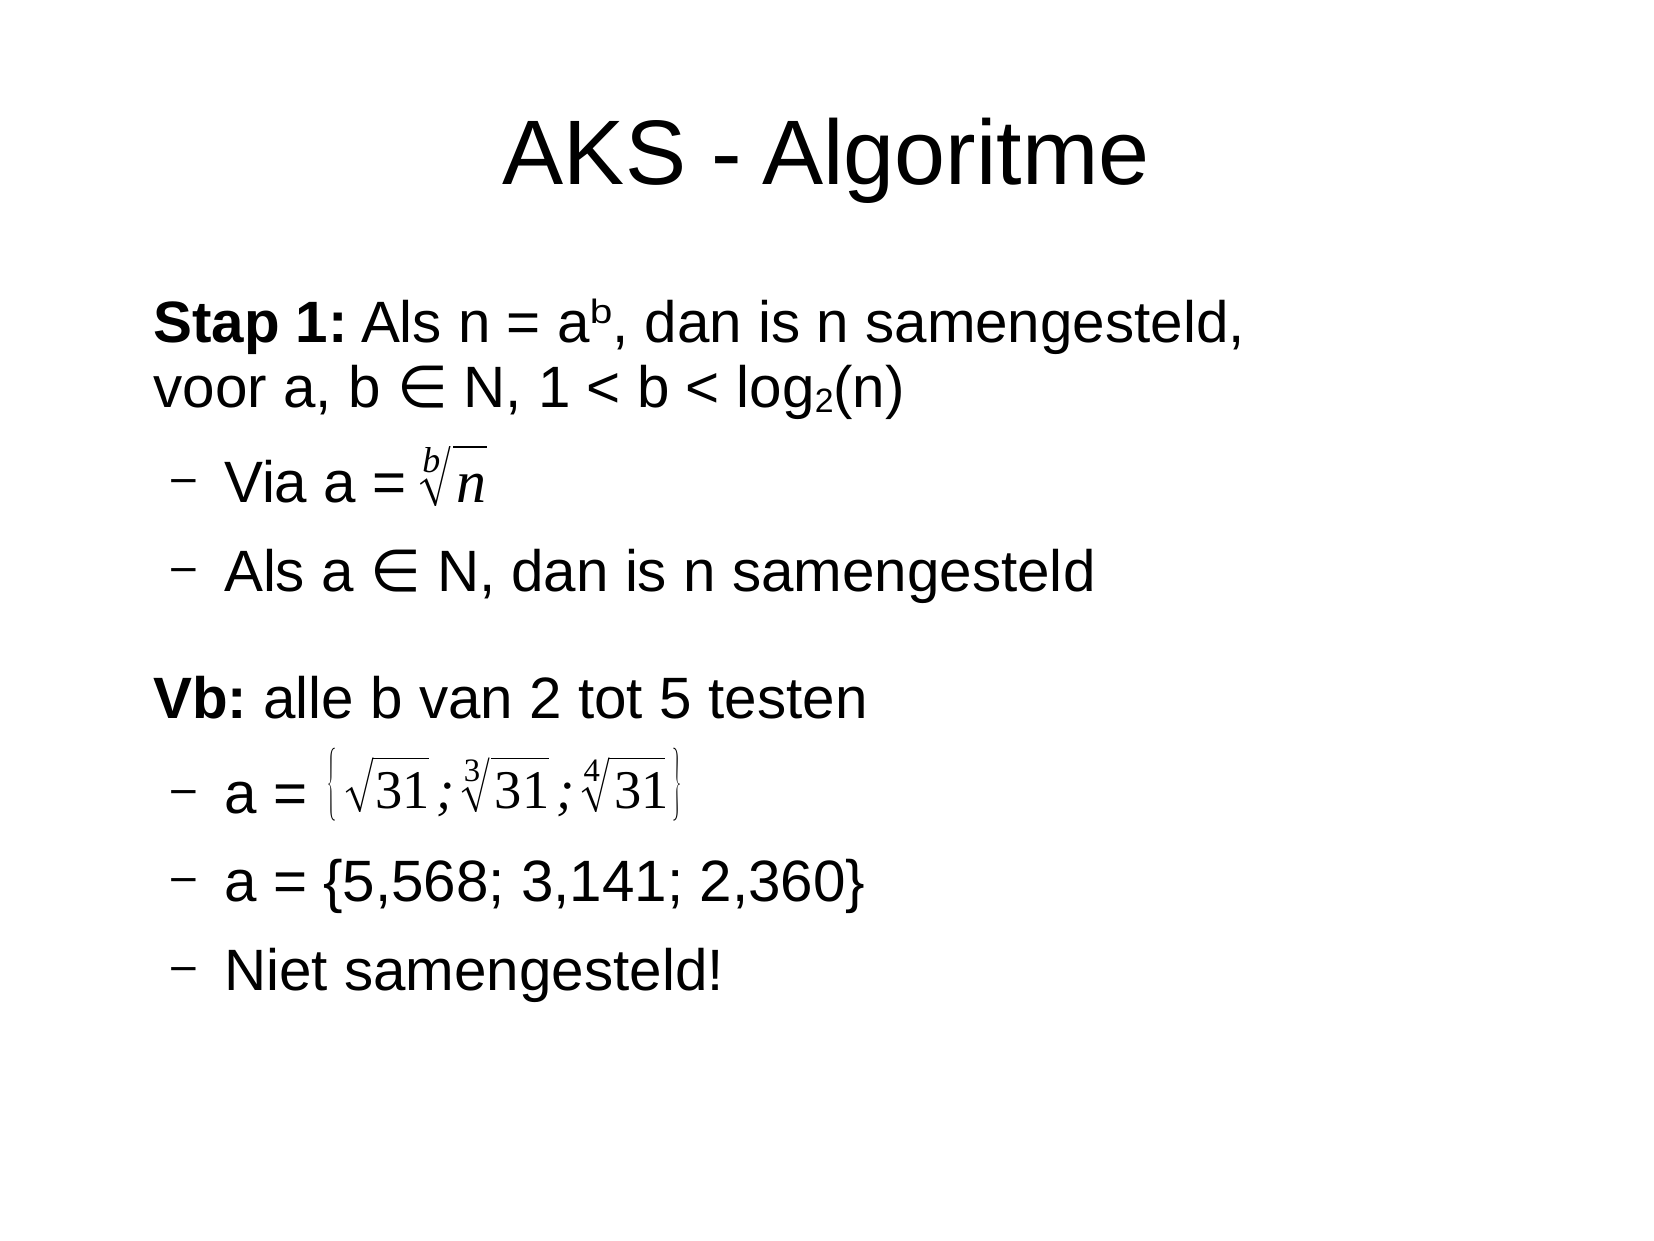

# AKS - Algoritme
Stap 1: Als n = ab, dan is n samengesteld,
voor a, b ∈ N, 1 < b < log2(n)
Via a =
Als a ∈ N, dan is n samengesteld
Vb: alle b van 2 tot 5 testen
a =
a = {5,568; 3,141; 2,360}
Niet samengesteld!